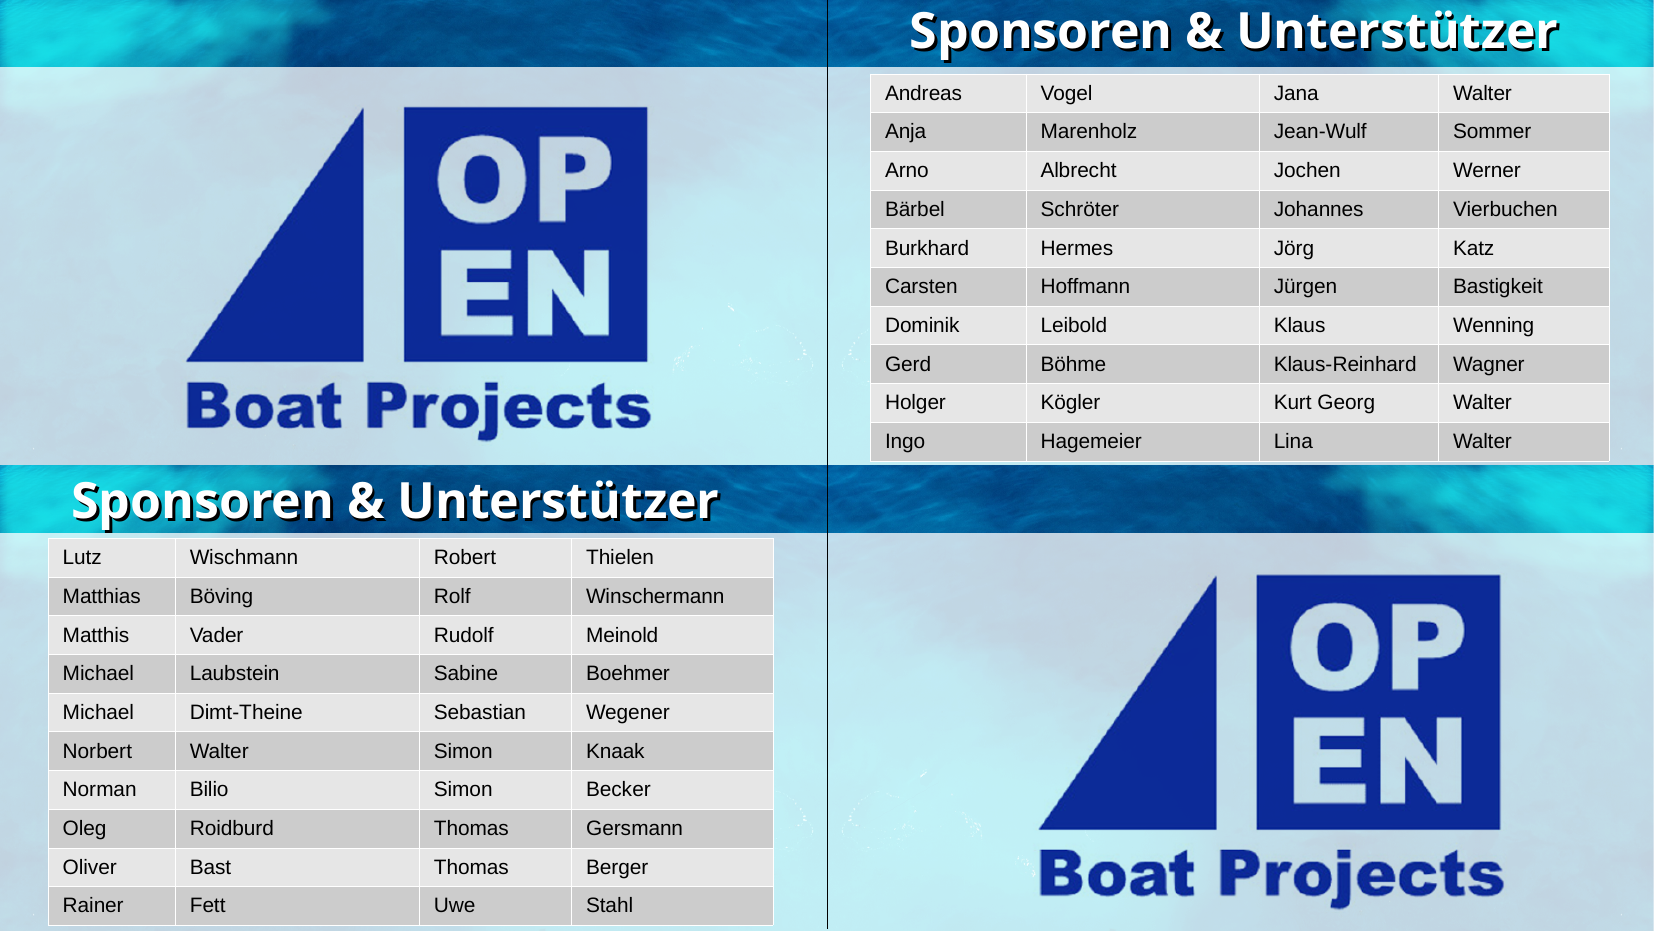

Sponsoren & Unterstützer
| Andreas | Vogel | Jana | Walter |
| --- | --- | --- | --- |
| Anja | Marenholz | Jean-Wulf | Sommer |
| Arno | Albrecht | Jochen | Werner |
| Bärbel | Schröter | Johannes | Vierbuchen |
| Burkhard | Hermes | Jörg | Katz |
| Carsten | Hoffmann | Jürgen | Bastigkeit |
| Dominik | Leibold | Klaus | Wenning |
| Gerd | Böhme | Klaus-Reinhard | Wagner |
| Holger | Kögler | Kurt Georg | Walter |
| Ingo | Hagemeier | Lina | Walter |
#
Sponsoren & Unterstützer
| Lutz | Wischmann | Robert | Thielen |
| --- | --- | --- | --- |
| Matthias | Böving | Rolf | Winschermann |
| Matthis | Vader | Rudolf | Meinold |
| Michael | Laubstein | Sabine | Boehmer |
| Michael | Dimt-Theine | Sebastian | Wegener |
| Norbert | Walter | Simon | Knaak |
| Norman | Bilio | Simon | Becker |
| Oleg | Roidburd | Thomas | Gersmann |
| Oliver | Bast | Thomas | Berger |
| Rainer | Fett | Uwe | Stahl |